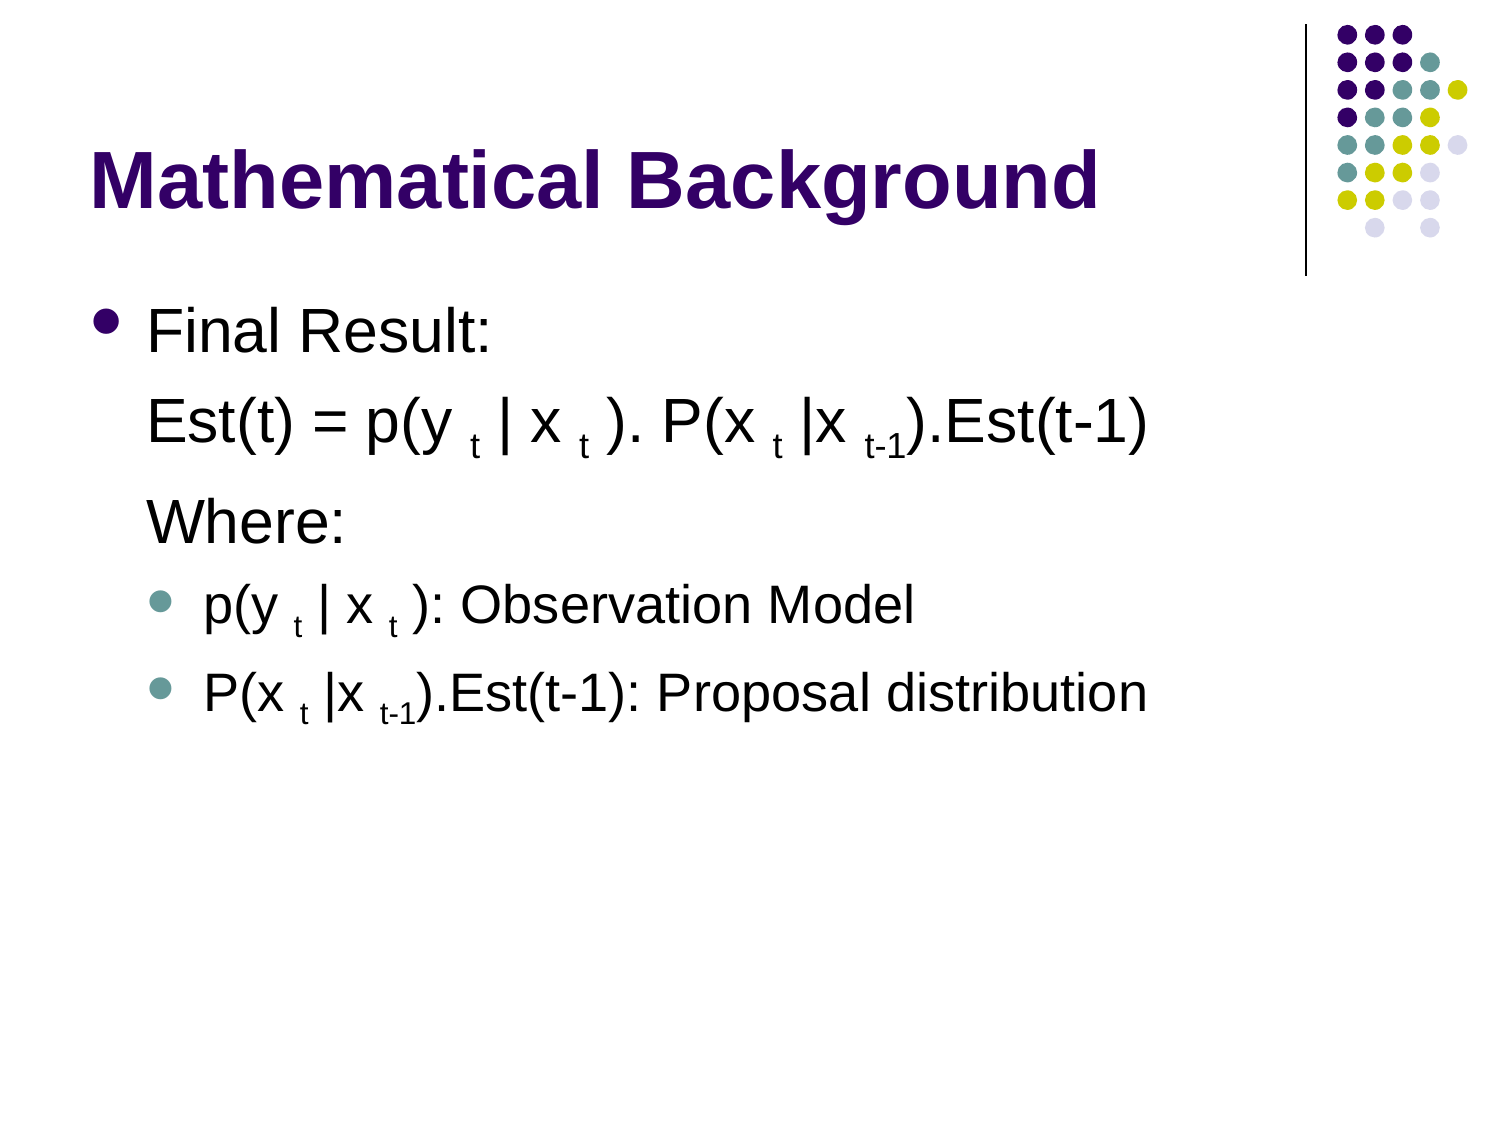

# Mathematical Background
Final Result:
	Est(t) = p(y t | x t ). P(x t |x t-1).Est(t-1)
	Where:
p(y t | x t ): Observation Model
P(x t |x t-1).Est(t-1): Proposal distribution